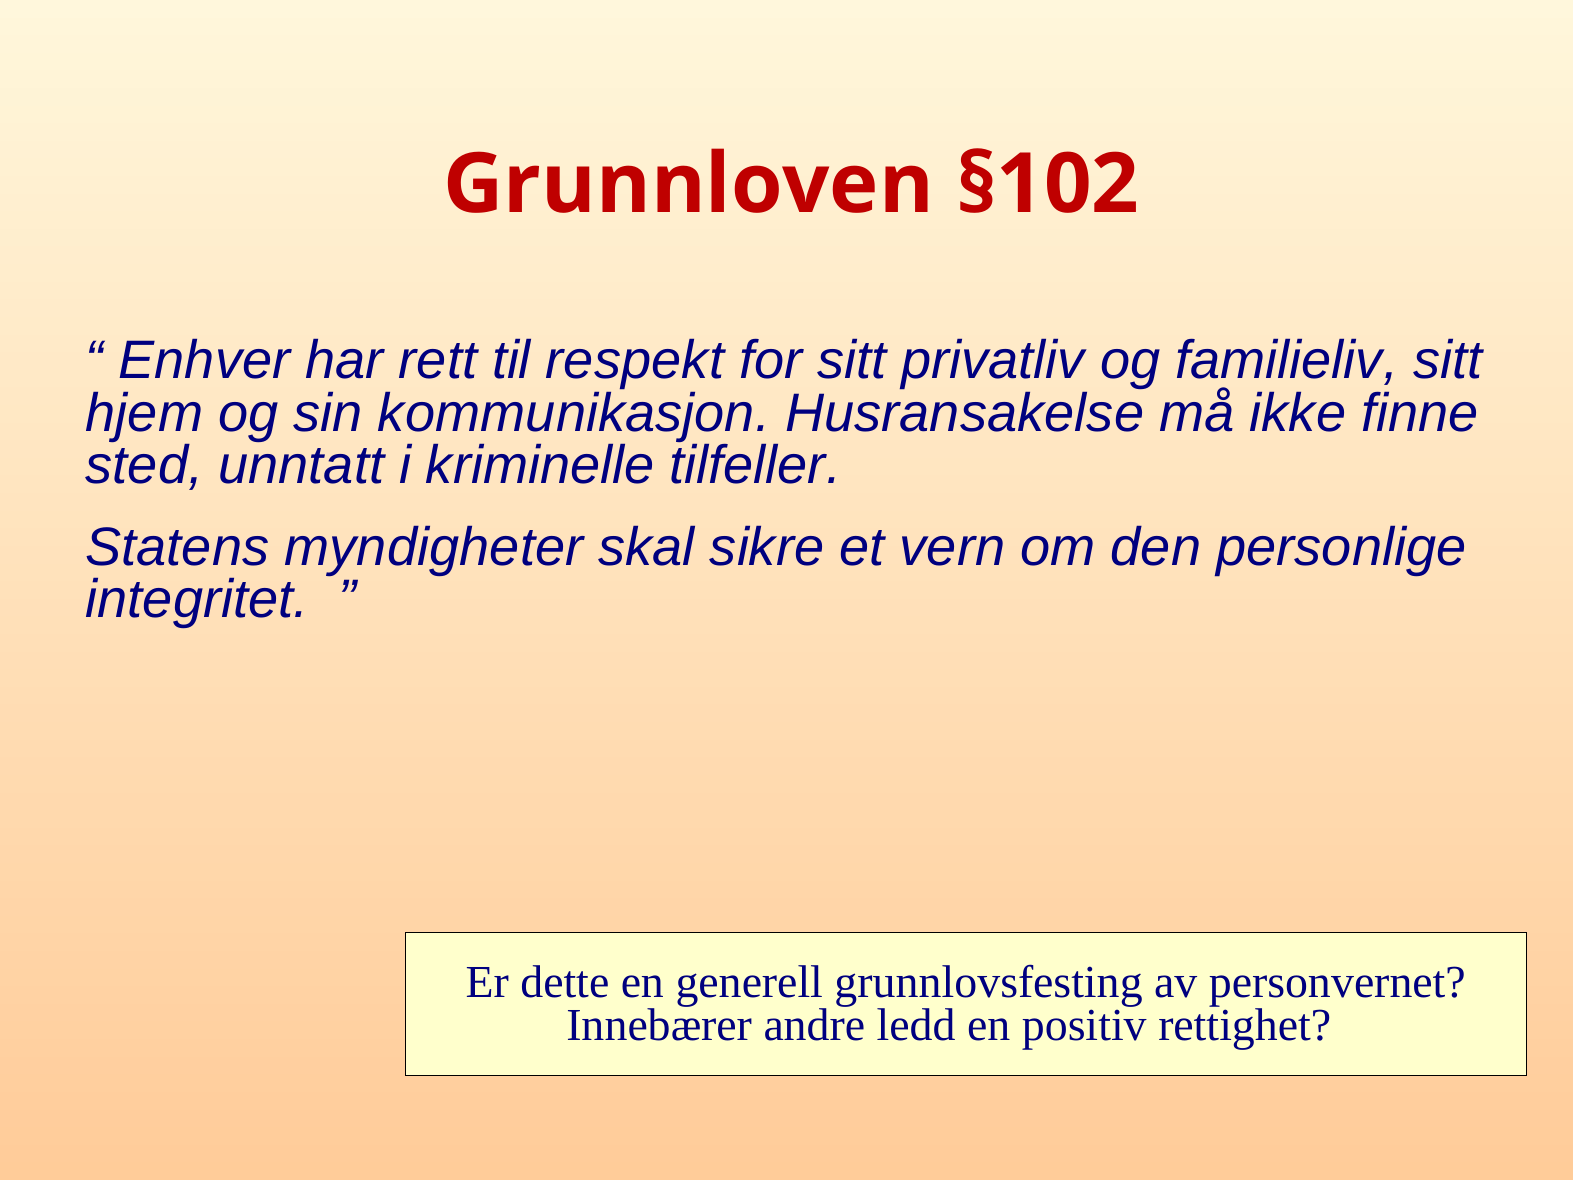

# Grunnloven §102
“ Enhver har rett til respekt for sitt privatliv og familieliv, sitt hjem og sin kommunikasjon. Husransakelse må ikke finne sted, unntatt i kriminelle tilfeller.
Statens myndigheter skal sikre et vern om den personlige integritet. ”
Er dette en generell grunnlovsfesting av personvernet?
Innebærer andre ledd en positiv rettighet?